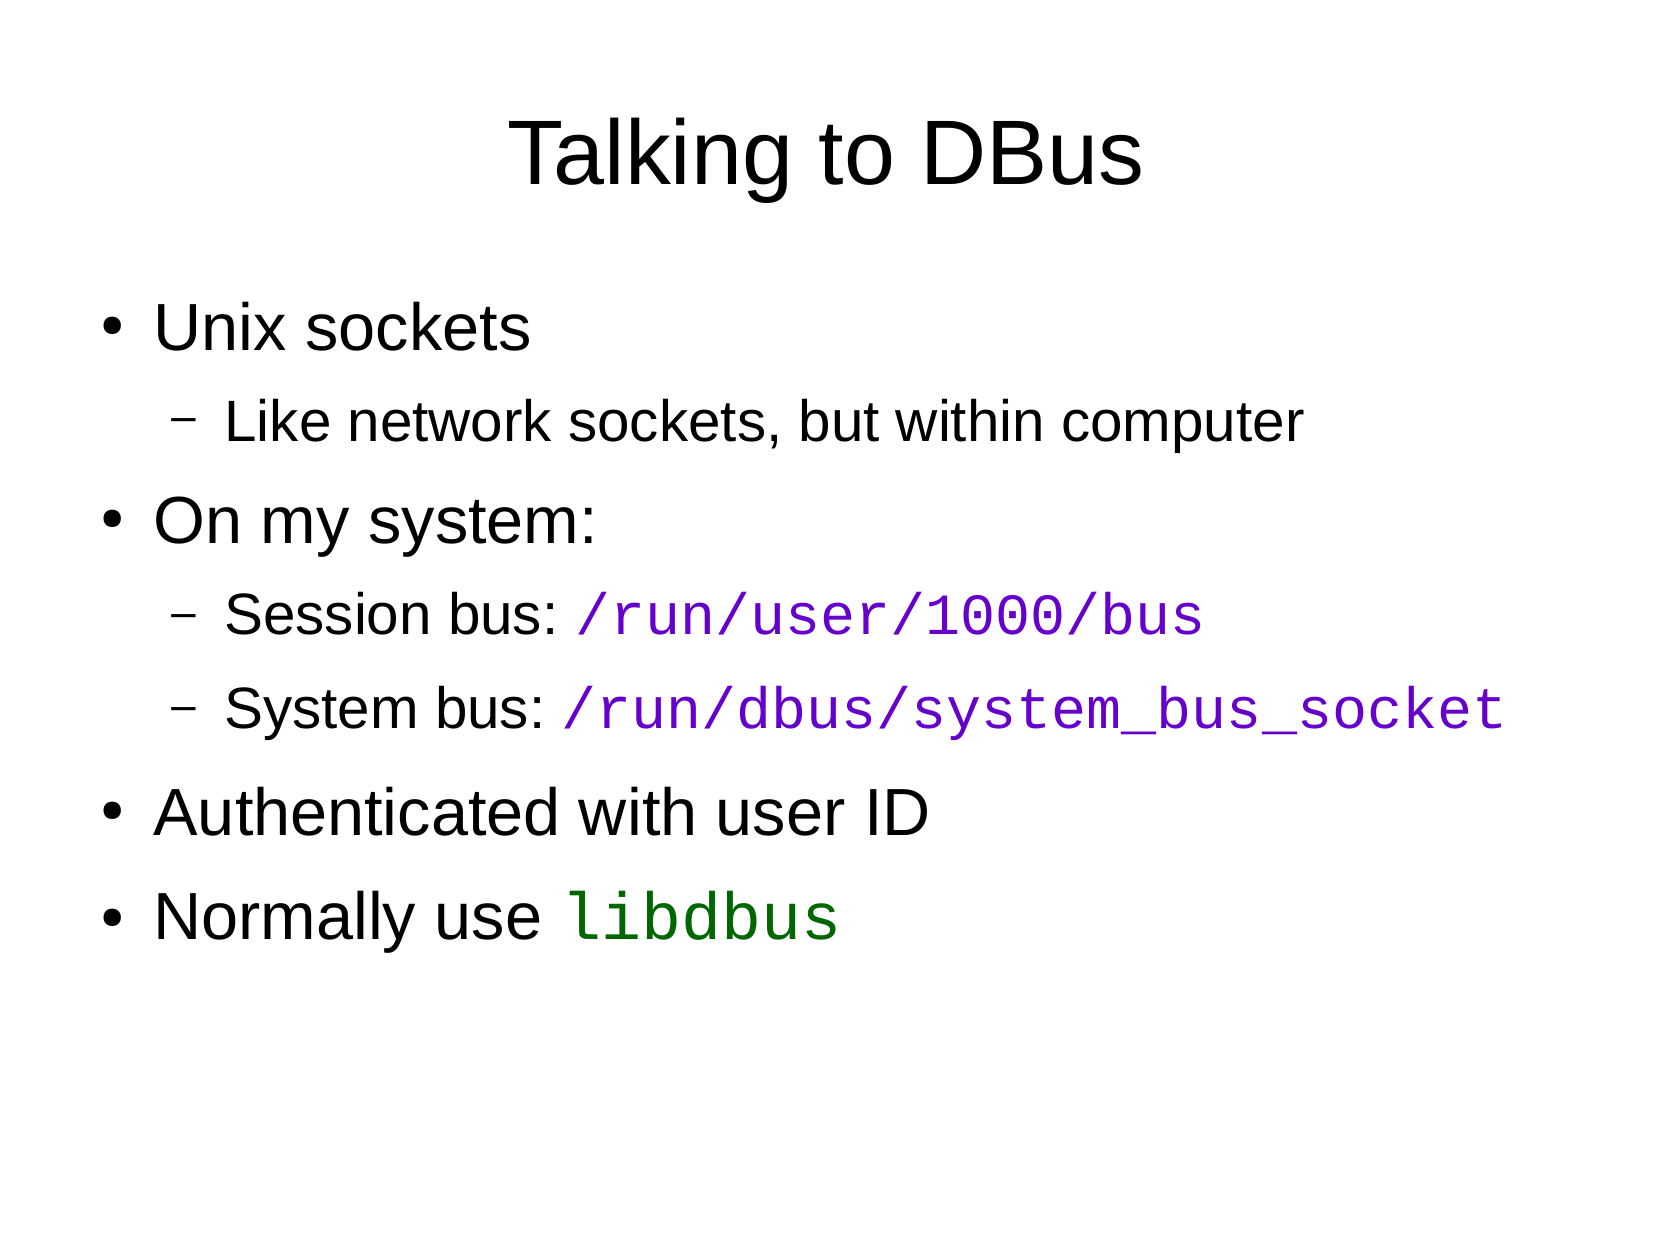

# Talking to DBus
Unix sockets
Like network sockets, but within computer
On my system:
Session bus: /run/user/1000/bus
System bus: /run/dbus/system_bus_socket
Authenticated with user ID
Normally use libdbus